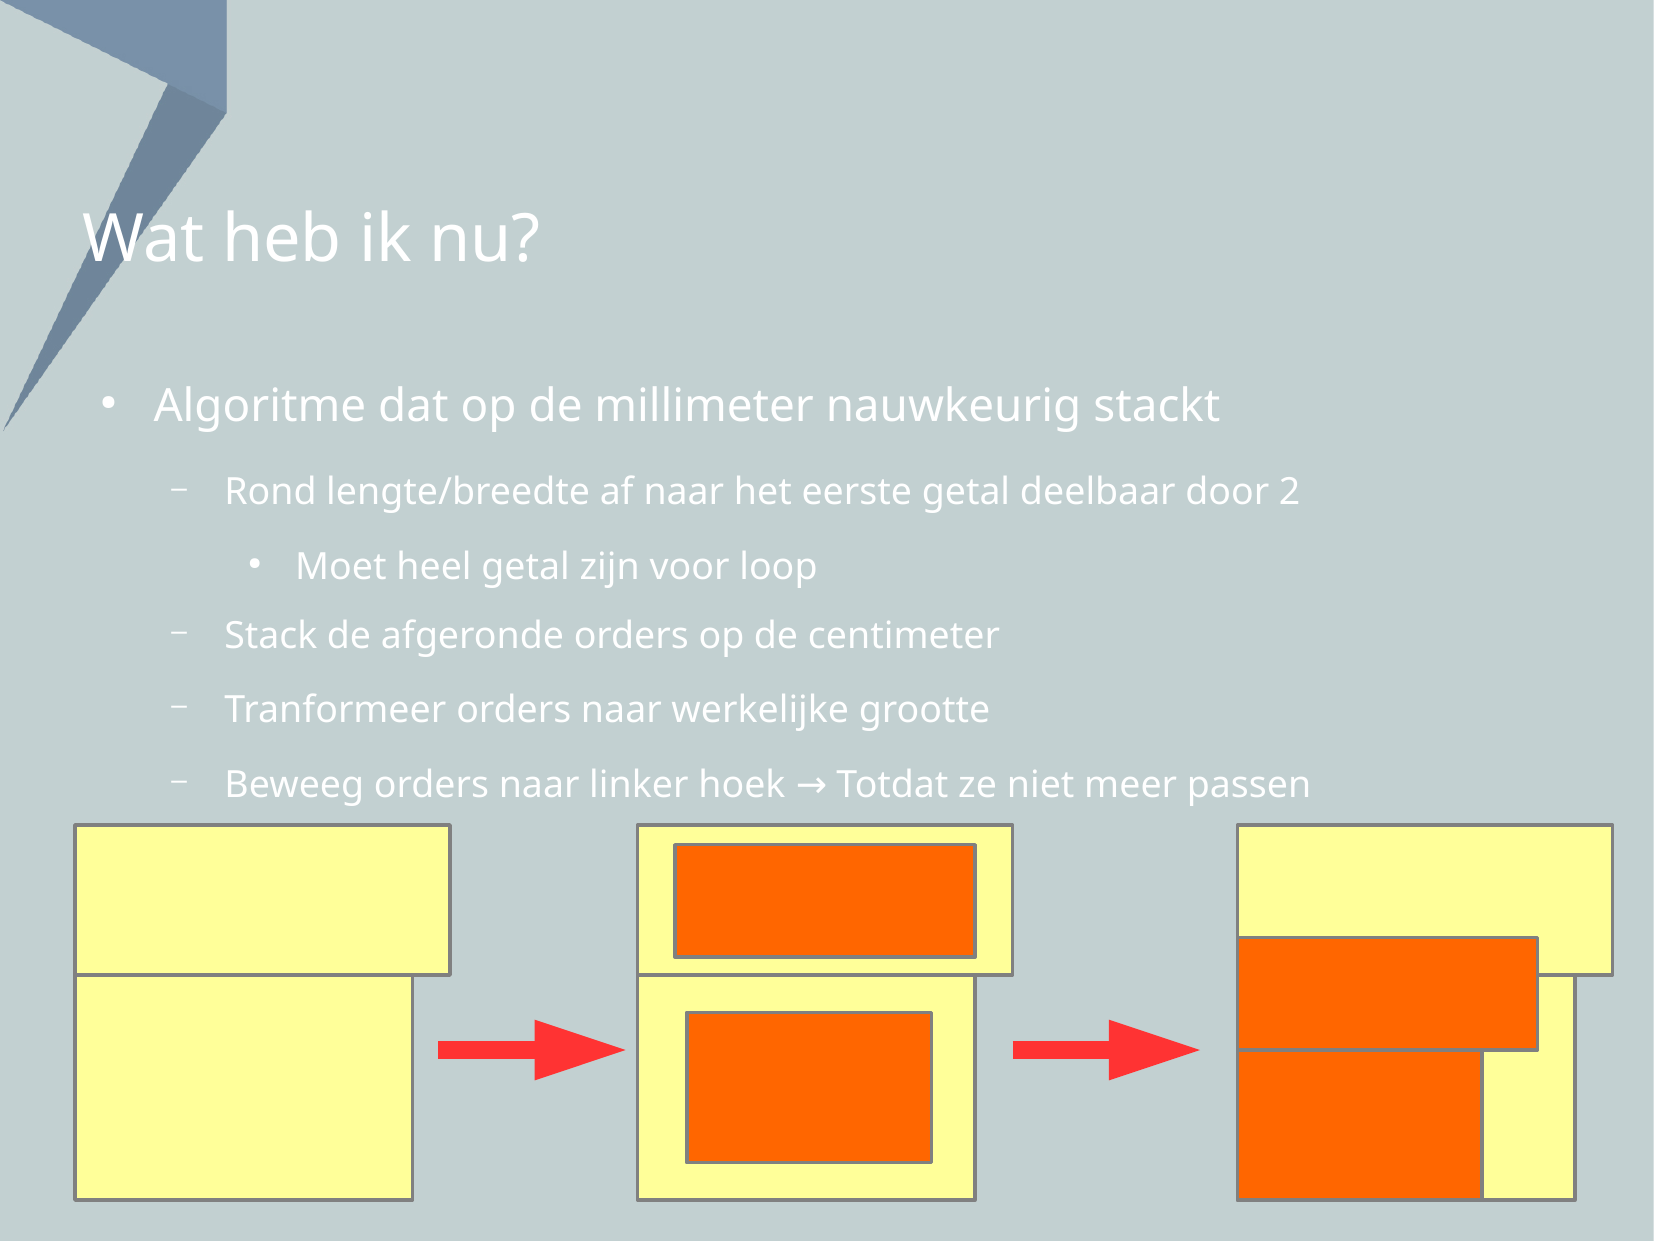

# Wat heb ik nu?
Algoritme dat op de millimeter nauwkeurig stackt
Rond lengte/breedte af naar het eerste getal deelbaar door 2
Moet heel getal zijn voor loop
Stack de afgeronde orders op de centimeter
Tranformeer orders naar werkelijke grootte
Beweeg orders naar linker hoek → Totdat ze niet meer passen